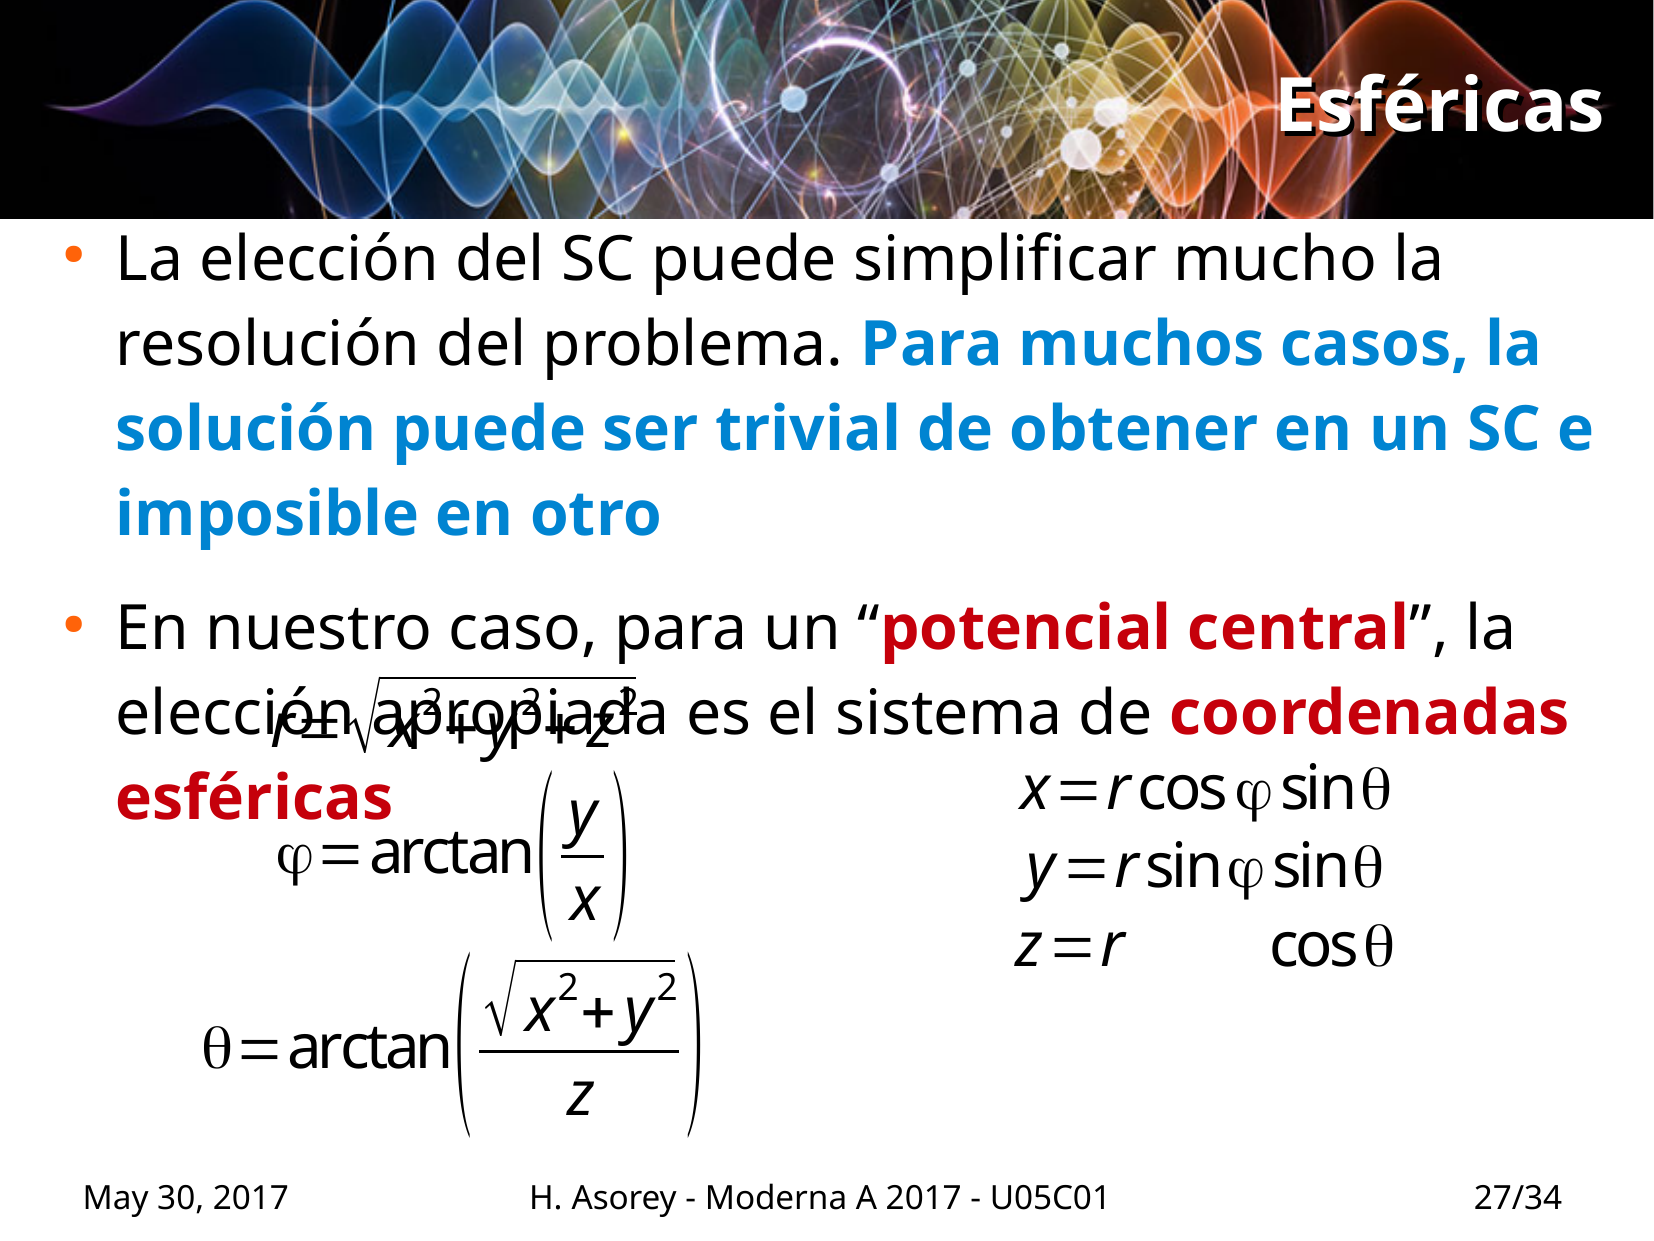

# Esféricas
La elección del SC puede simplificar mucho la resolución del problema. Para muchos casos, la solución puede ser trivial de obtener en un SC e imposible en otro
En nuestro caso, para un “potencial central”, la elección apropiada es el sistema de coordenadas esféricas
May 30, 2017
H. Asorey - Moderna A 2017 - U05C01
27